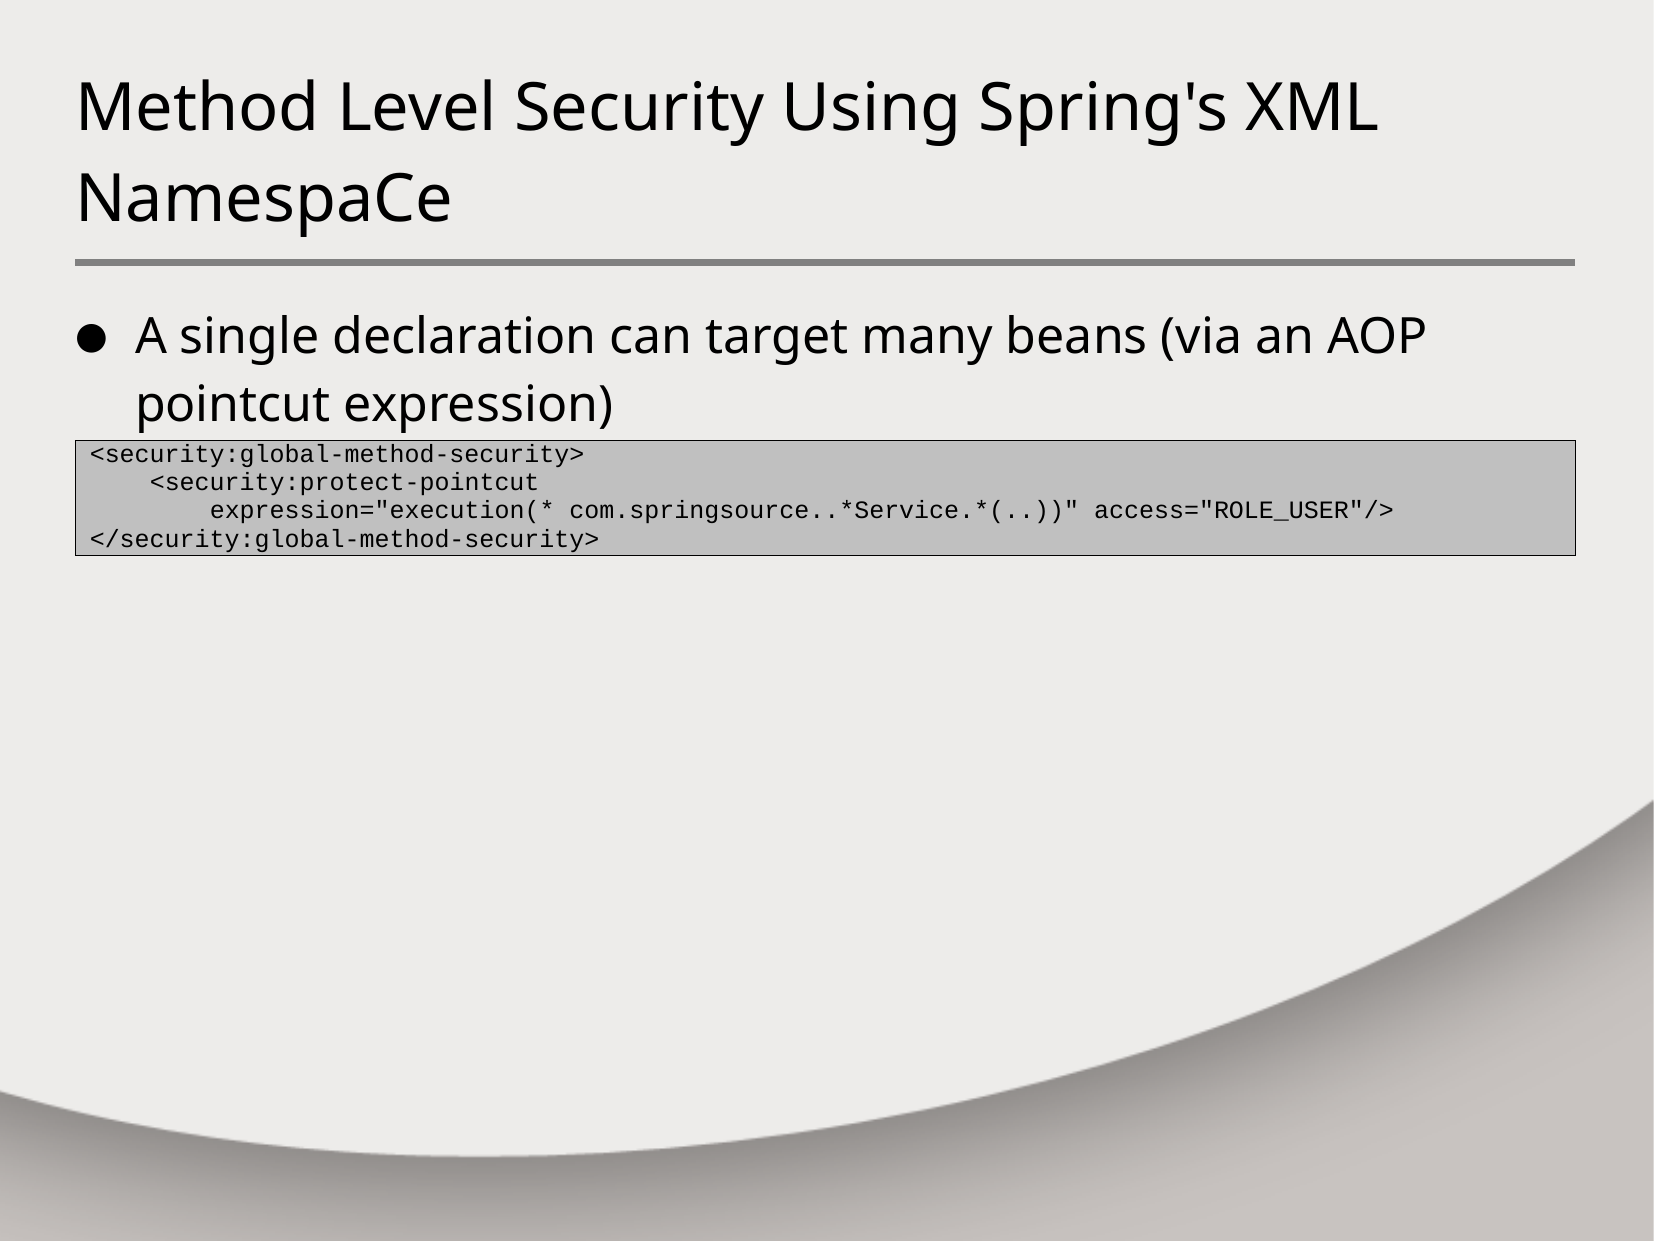

# Method Level Security Using Spring's XML NamespaCe
A single declaration can target many beans (via an AOP pointcut expression)
<security:global-method-security>
 <security:protect-pointcut
 expression="execution(* com.springsource..*Service.*(..))" access="ROLE_USER"/>
</security:global-method-security>